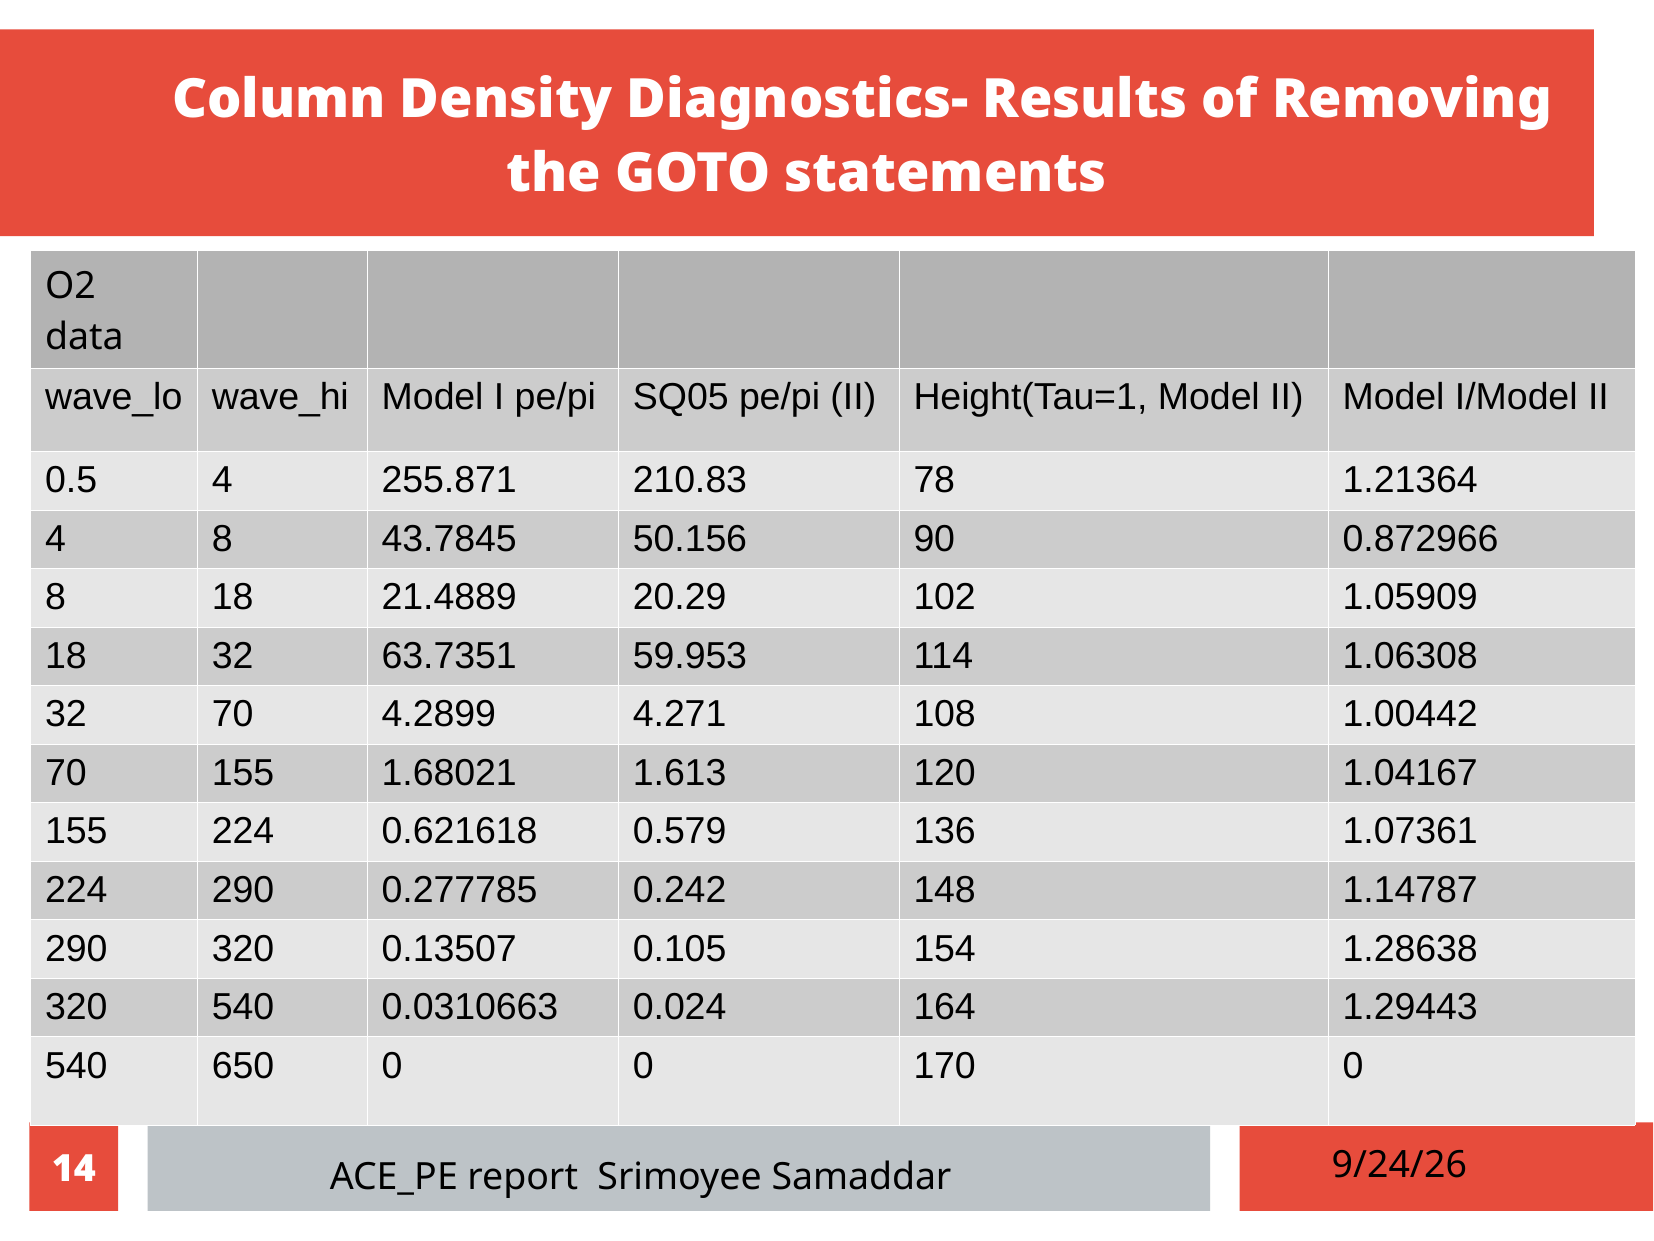

# Column Density Diagnostics- Results of Removing the GOTO statements
| O2 data | | | | | |
| --- | --- | --- | --- | --- | --- |
| wave\_lo | wave\_hi | Model I pe/pi | SQ05 pe/pi (II) | Height(Tau=1, Model II) | Model I/Model II |
| 0.5 | 4 | 255.871 | 210.83 | 78 | 1.21364 |
| 4 | 8 | 43.7845 | 50.156 | 90 | 0.872966 |
| 8 | 18 | 21.4889 | 20.29 | 102 | 1.05909 |
| 18 | 32 | 63.7351 | 59.953 | 114 | 1.06308 |
| 32 | 70 | 4.2899 | 4.271 | 108 | 1.00442 |
| 70 | 155 | 1.68021 | 1.613 | 120 | 1.04167 |
| 155 | 224 | 0.621618 | 0.579 | 136 | 1.07361 |
| 224 | 290 | 0.277785 | 0.242 | 148 | 1.14787 |
| 290 | 320 | 0.13507 | 0.105 | 154 | 1.28638 |
| 320 | 540 | 0.0310663 | 0.024 | 164 | 1.29443 |
| 540 | 650 | 0 | 0 | 170 | 0 |
| Slide 9 |
| --- |
| Model I Org) pe/pi |
| 255.866 |
| 43.7843 |
| 21.4887 |
| 63.7336 |
| 4.28988 |
| 1.6802 |
| 0.621613 |
| 0.277783 |
| 0.135069 |
| 0.0310659 |
| 0 |
14
		ACE_PE report Srimoyee Samaddar